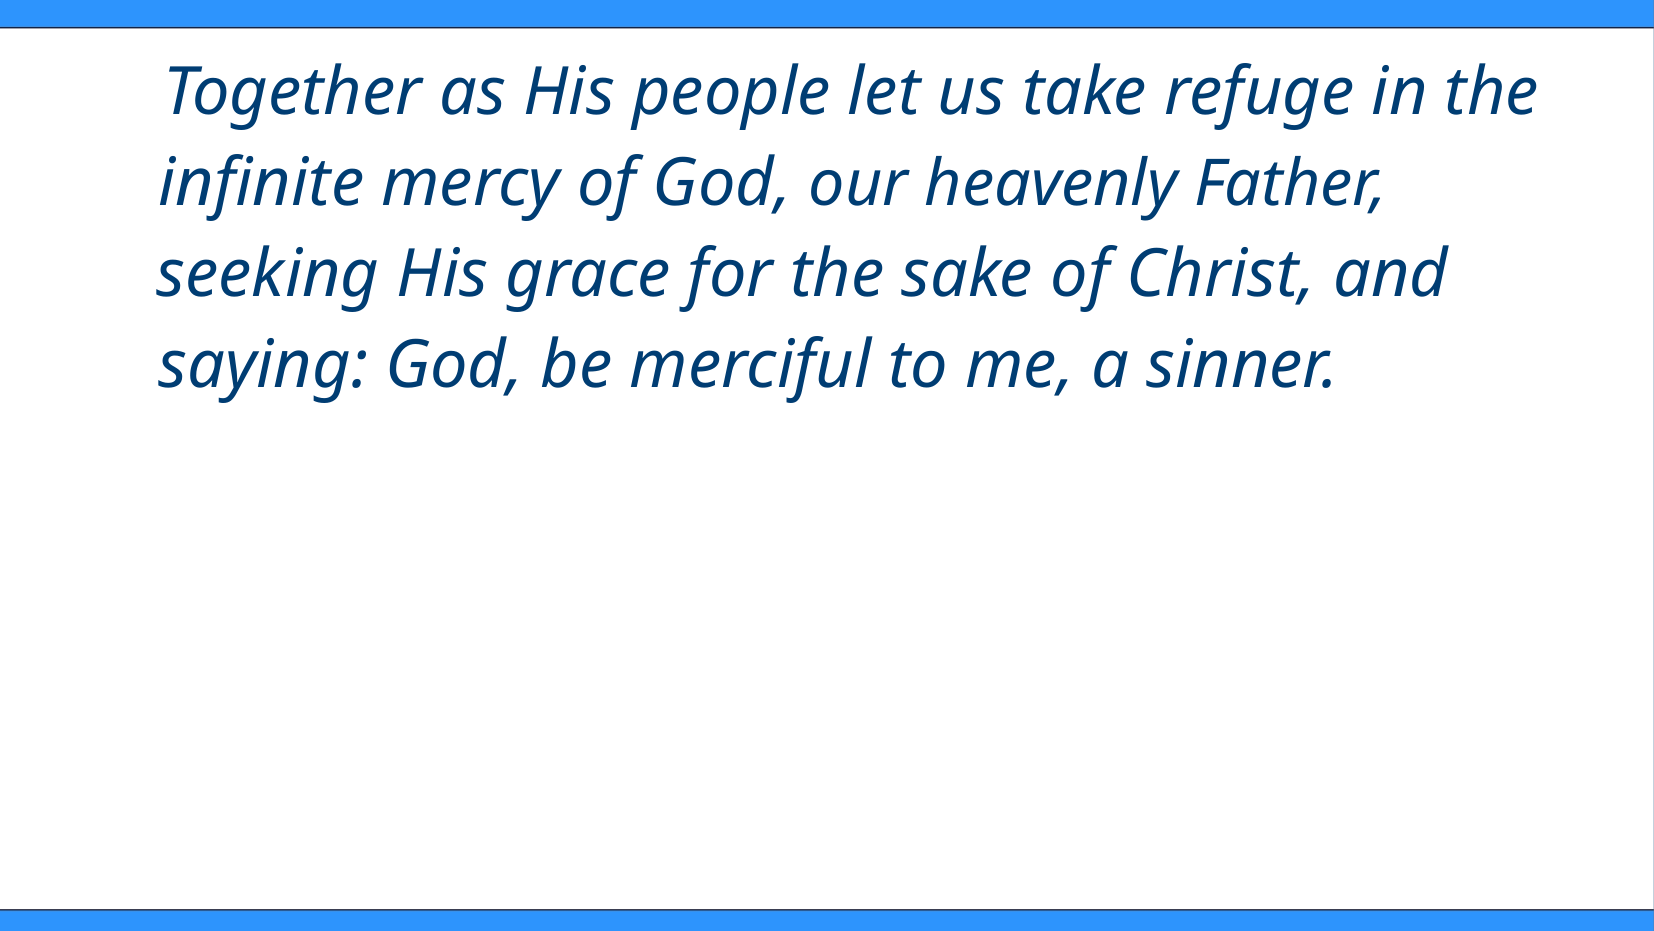

Together as His people let us take refuge in the
 infinite mercy of God, our heavenly Father,
 seeking His grace for the sake of Christ, and
 saying: God, be merciful to me, a sinner.